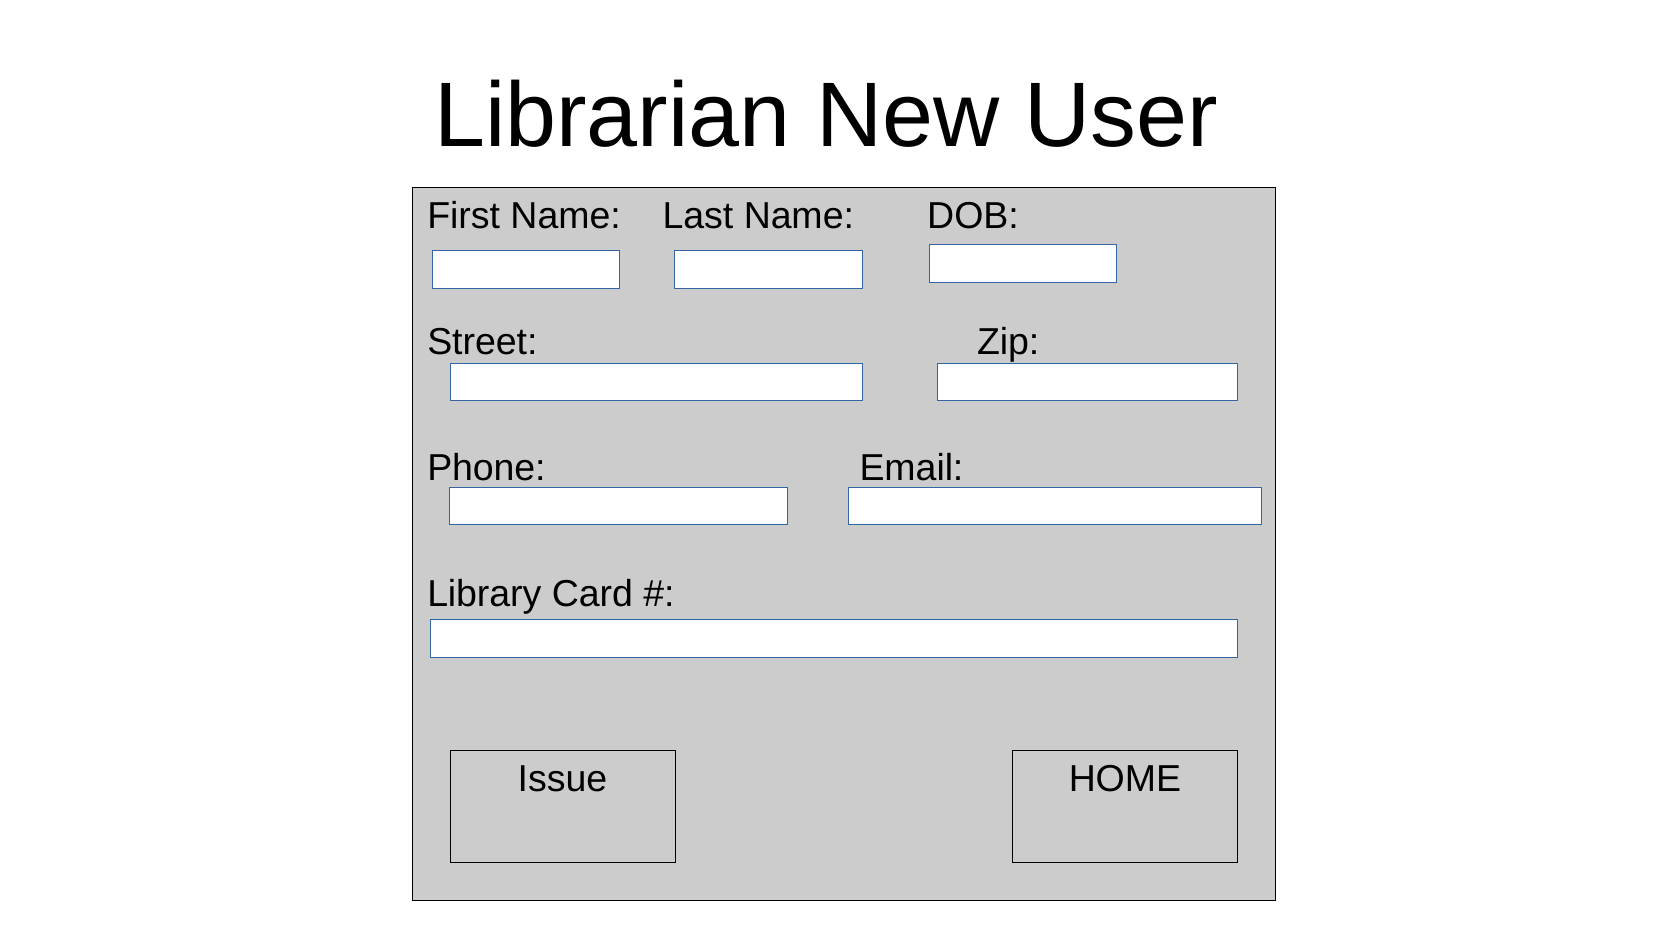

# Librarian New User
First Name: Last Name: DOB:
Street: Zip:
Phone: Email:
Library Card #:
Issue
HOME